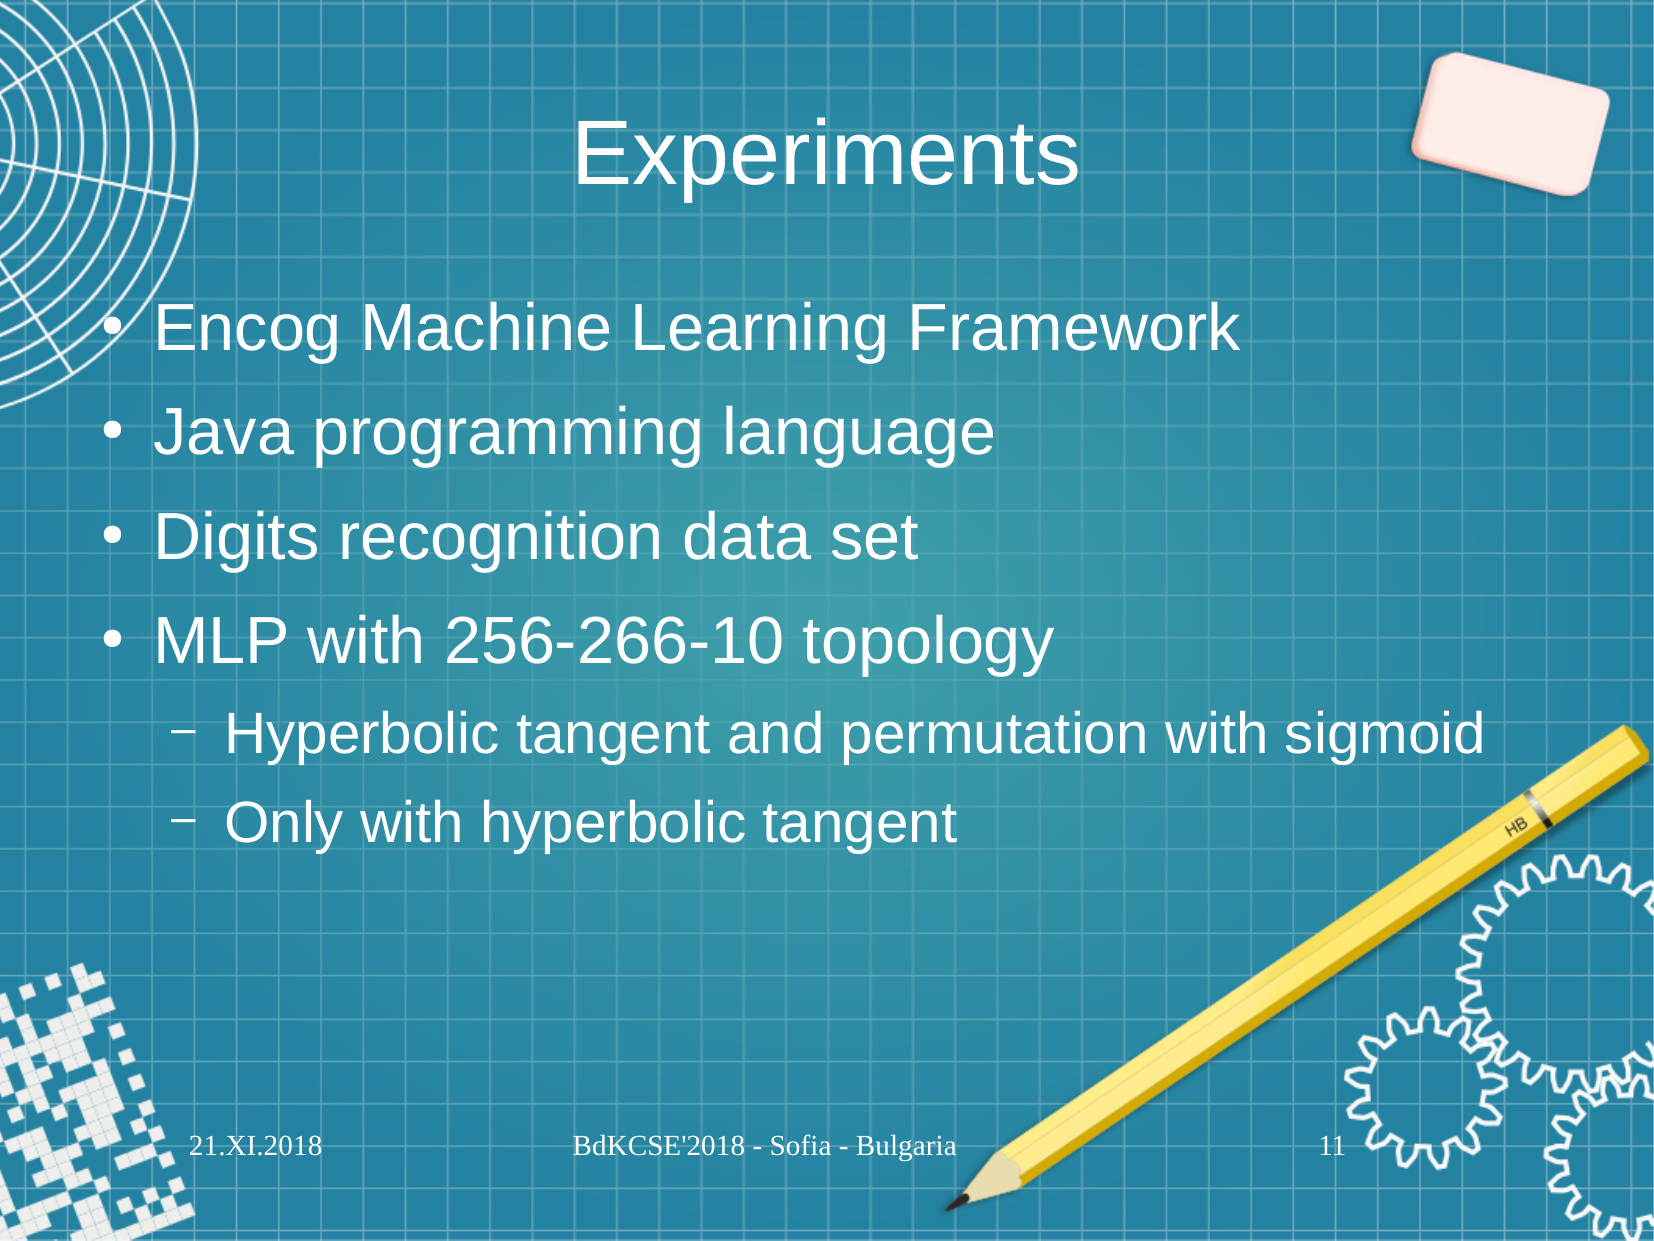

# Experiments
Encog Machine Learning Framework
Java programming language
Digits recognition data set
MLP with 256-266-10 topology
Hyperbolic tangent and permutation with sigmoid
Only with hyperbolic tangent
21.XI.2018
BdKCSE'2018 - Sofia - Bulgaria
11